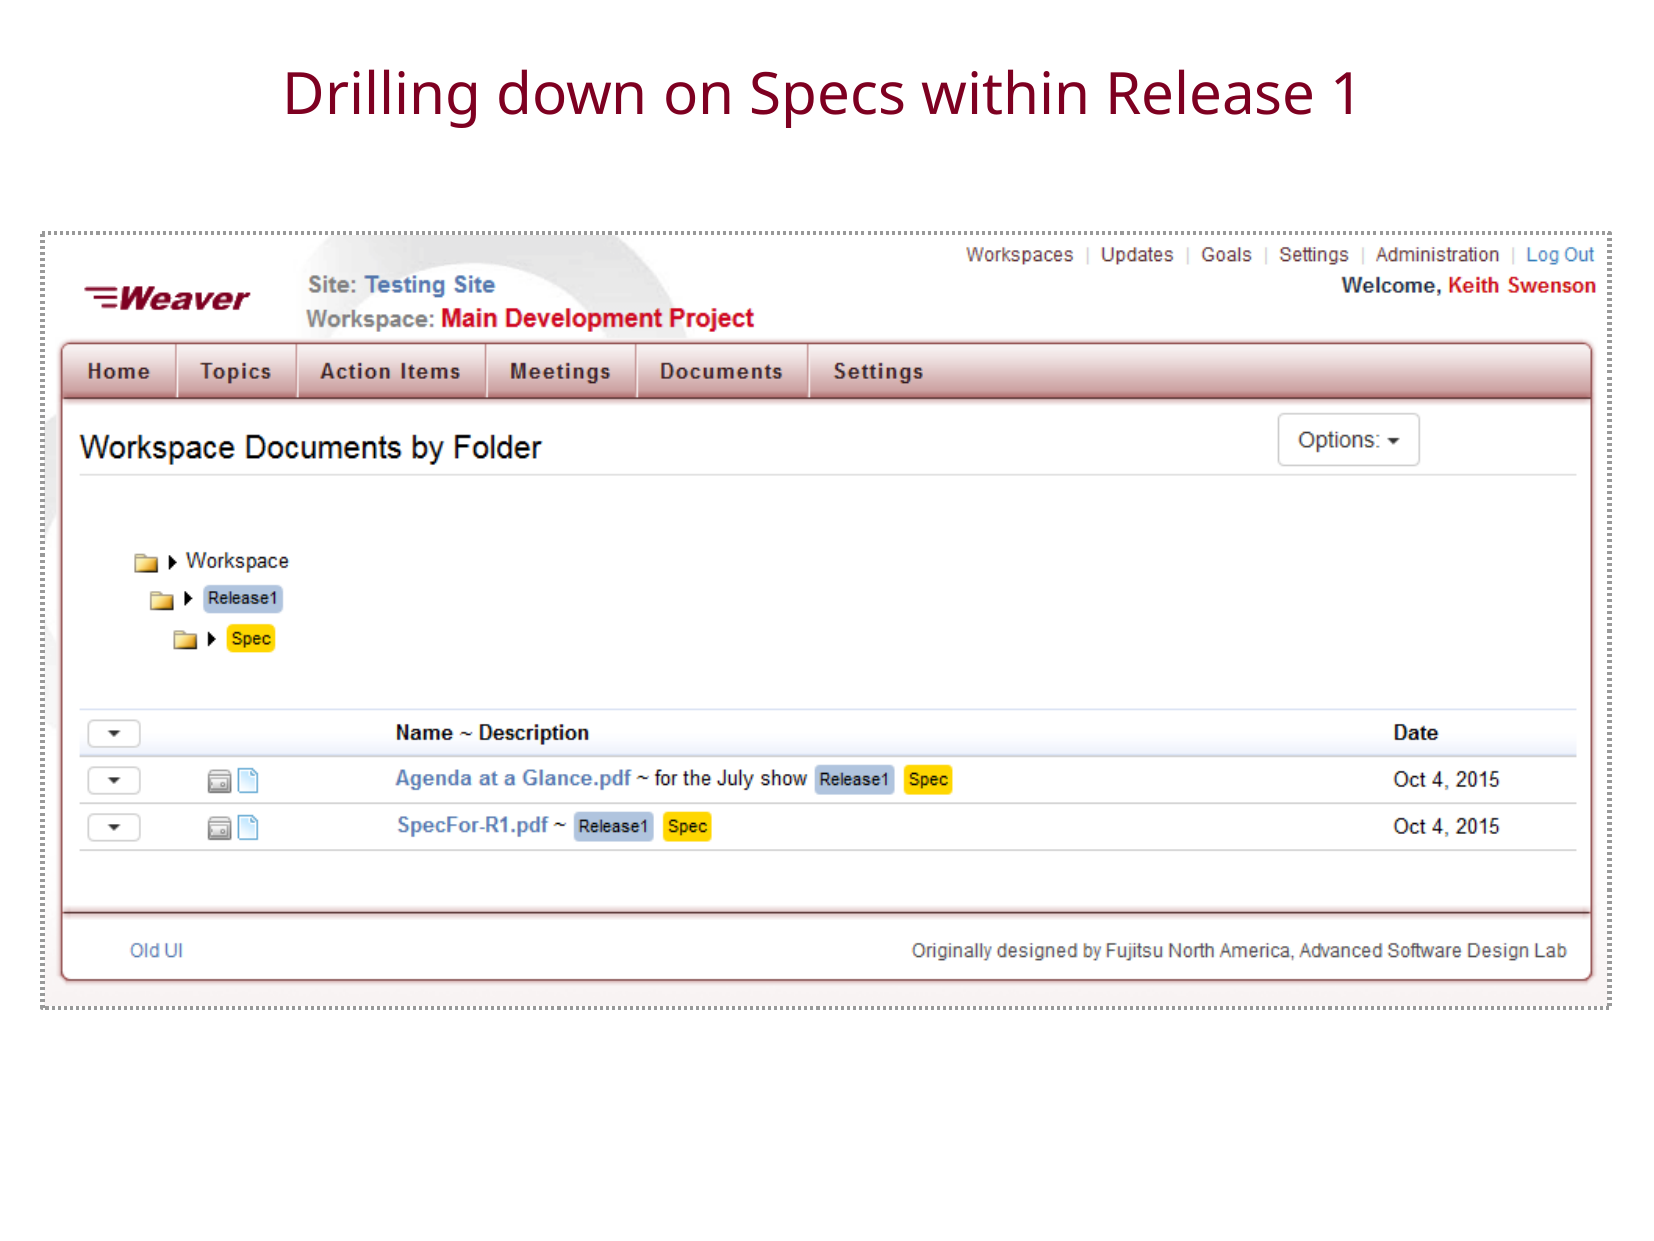

# Drilling down on Specs within Release 1